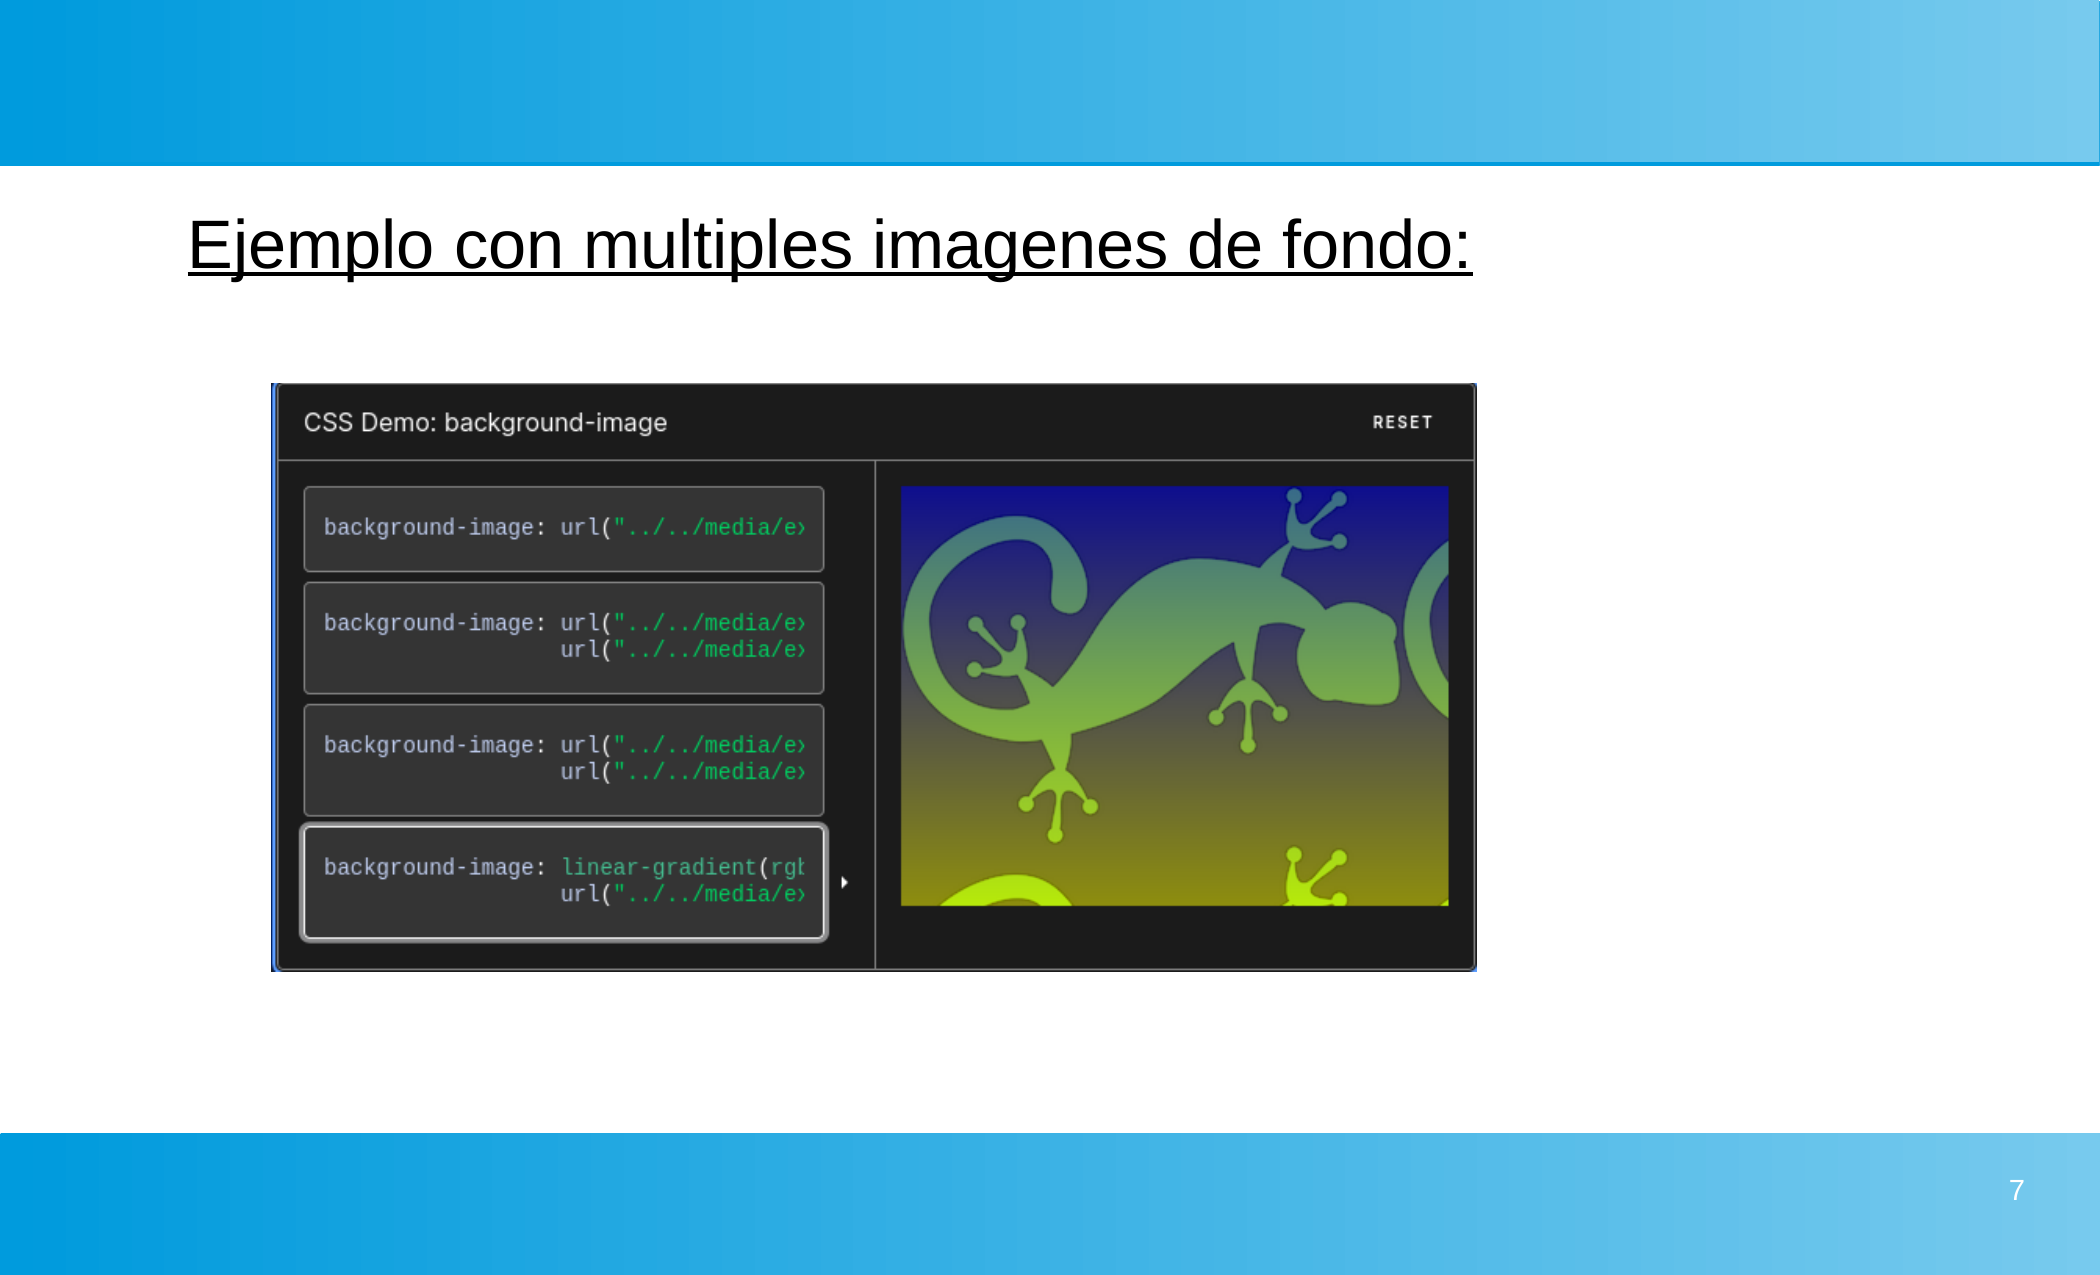

#
Ejemplo con multiples imagenes de fondo:
7